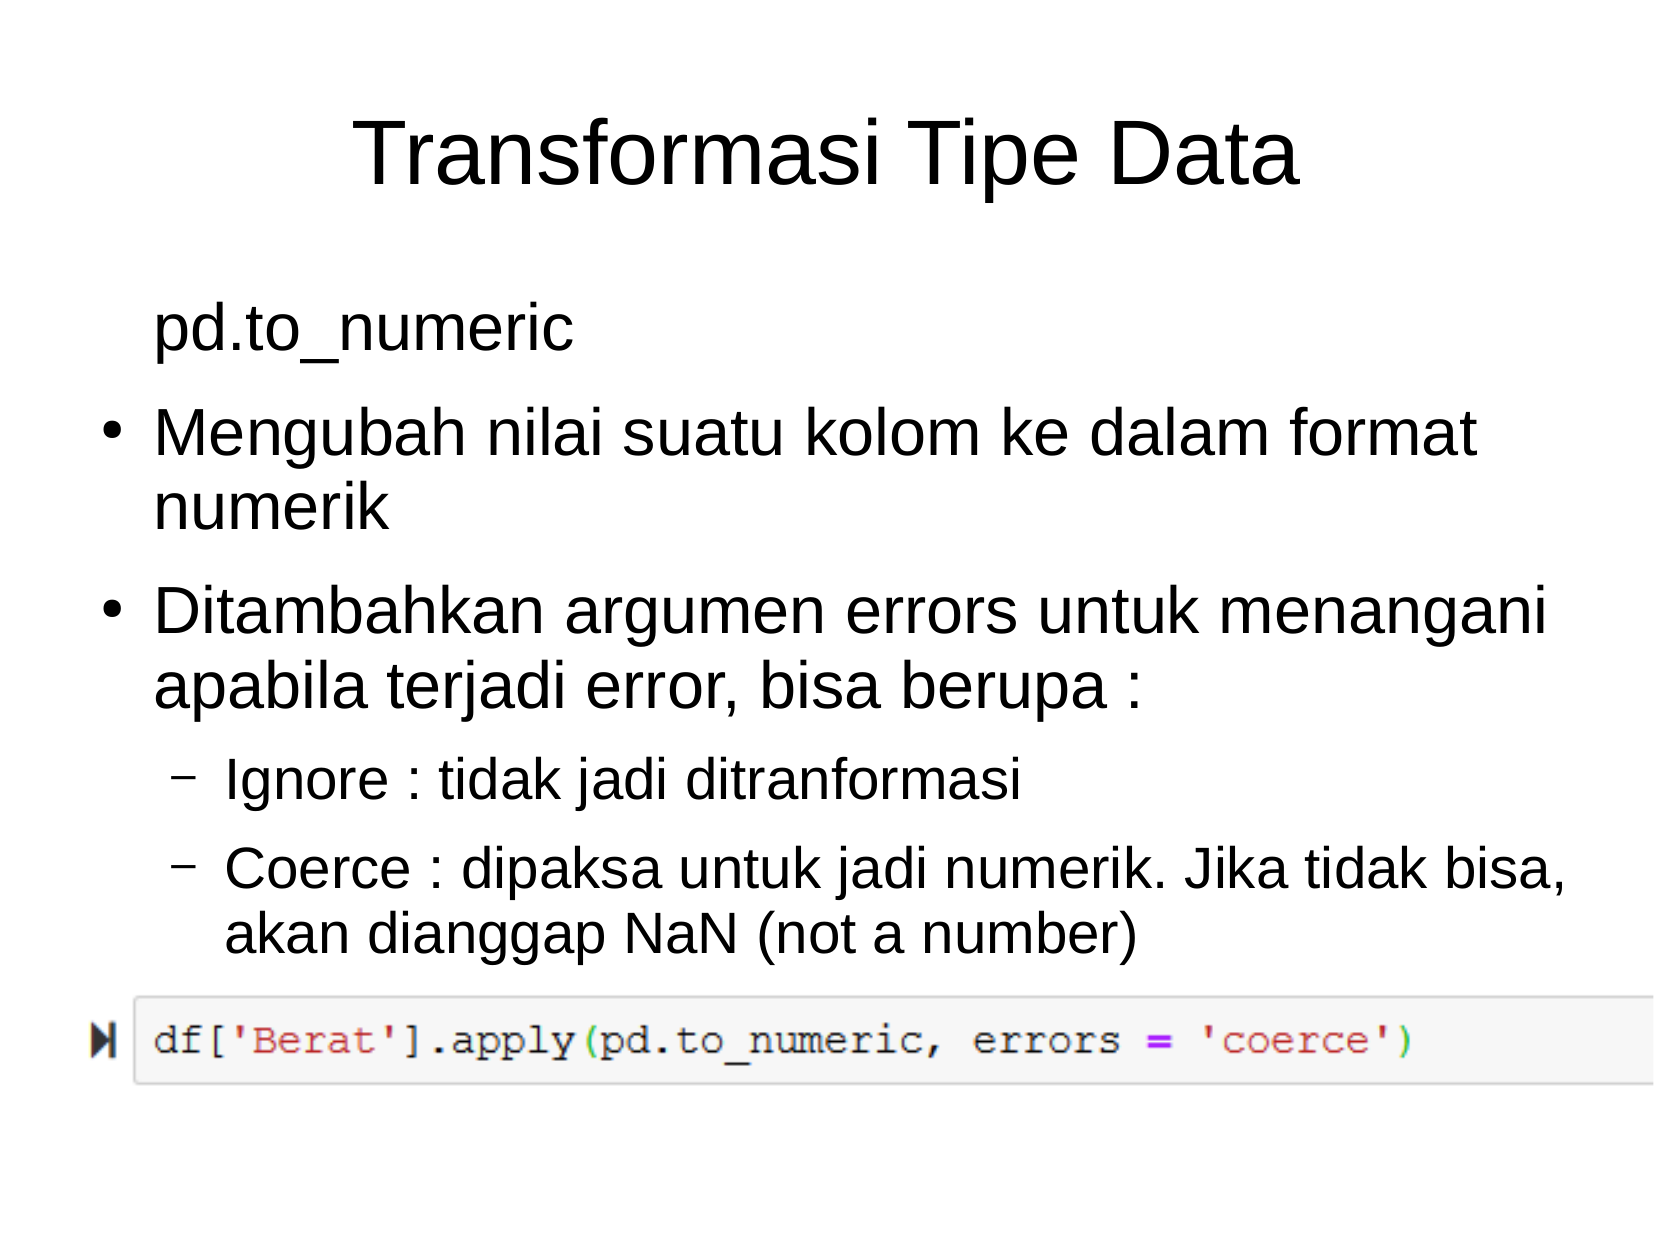

# Transformasi Tipe Data
pd.to_numeric
Mengubah nilai suatu kolom ke dalam format numerik
Ditambahkan argumen errors untuk menangani apabila terjadi error, bisa berupa :
Ignore : tidak jadi ditranformasi
Coerce : dipaksa untuk jadi numerik. Jika tidak bisa, akan dianggap NaN (not a number)